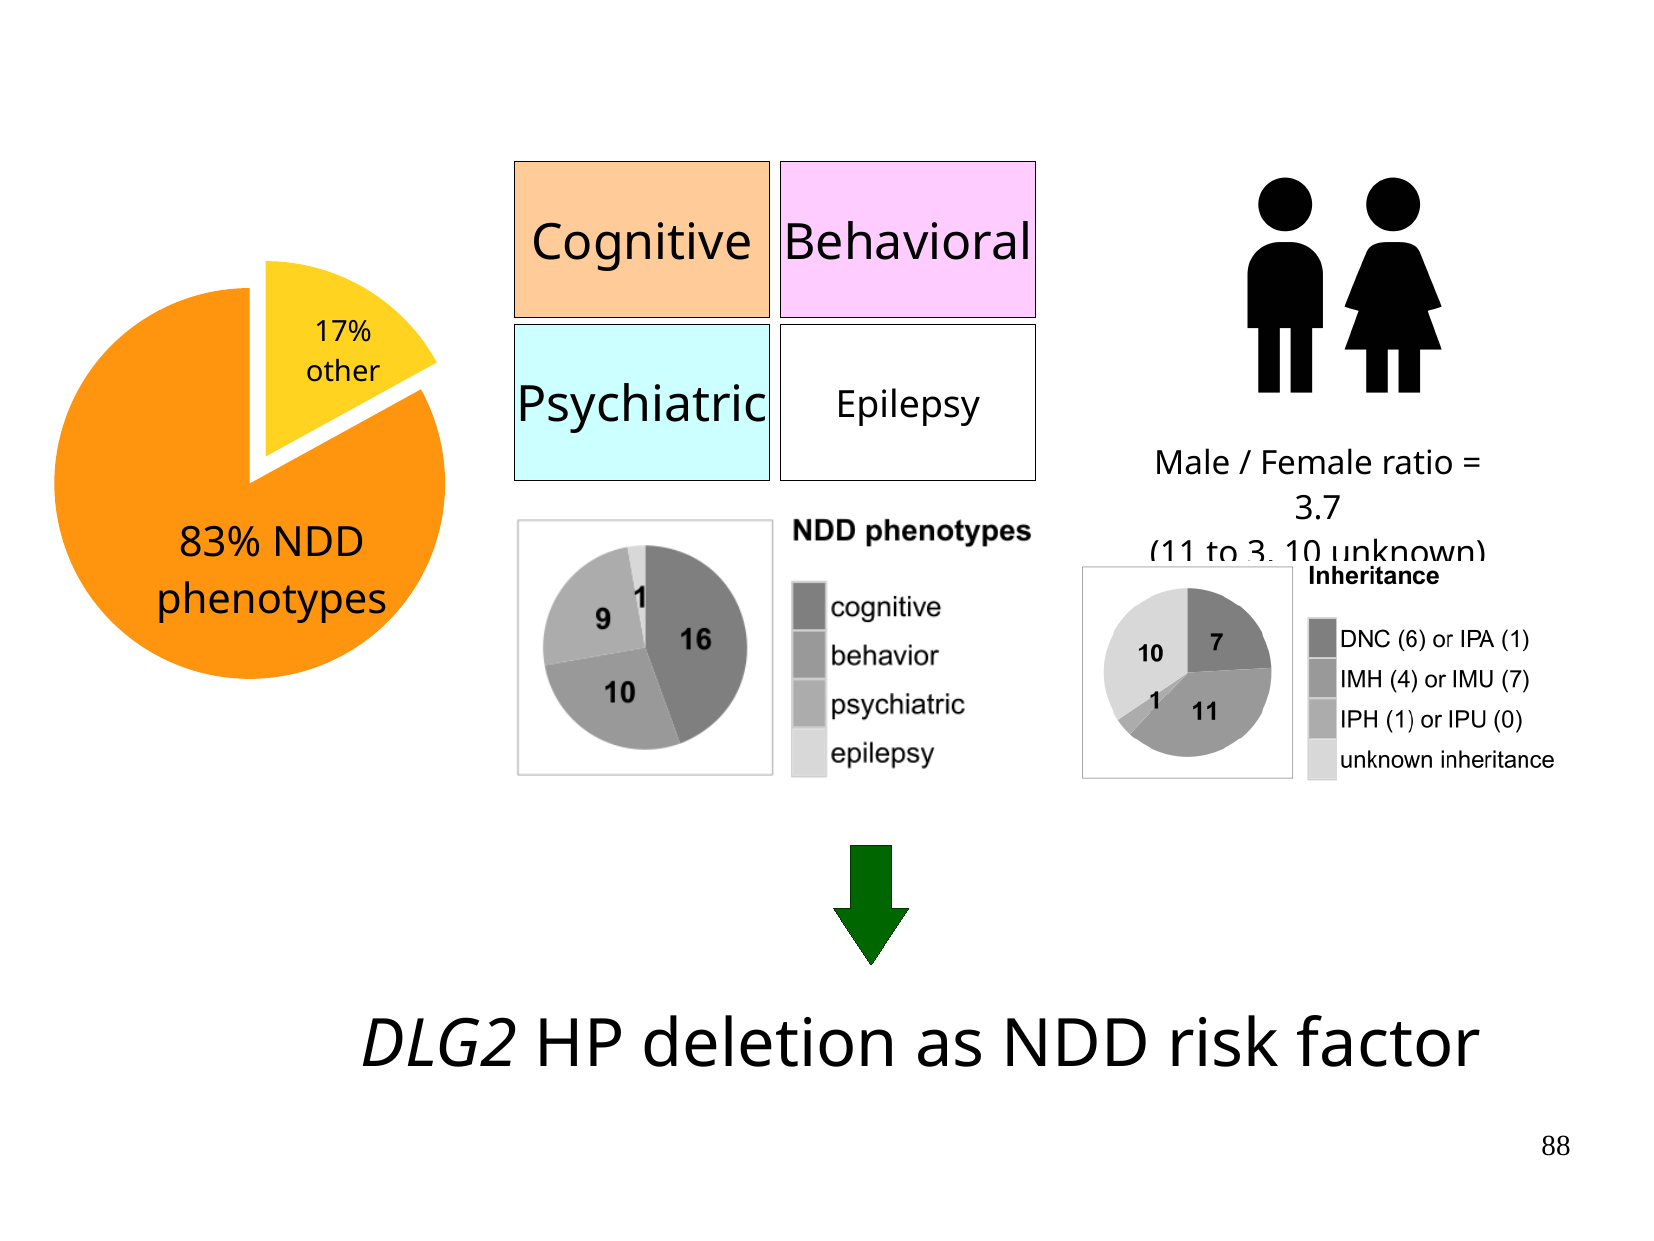

Cognitive
Behavioral
### Chart
| Category | A |
|---|---|
| NDD | 0.83 |
| Other | 0.17 |17%
other
Psychiatric
Epilepsy
Male / Female ratio = 3.7
(11 to 3, 10 unknown)
83% NDD
phenotypes
DLG2 HP deletion as NDD risk factor
88